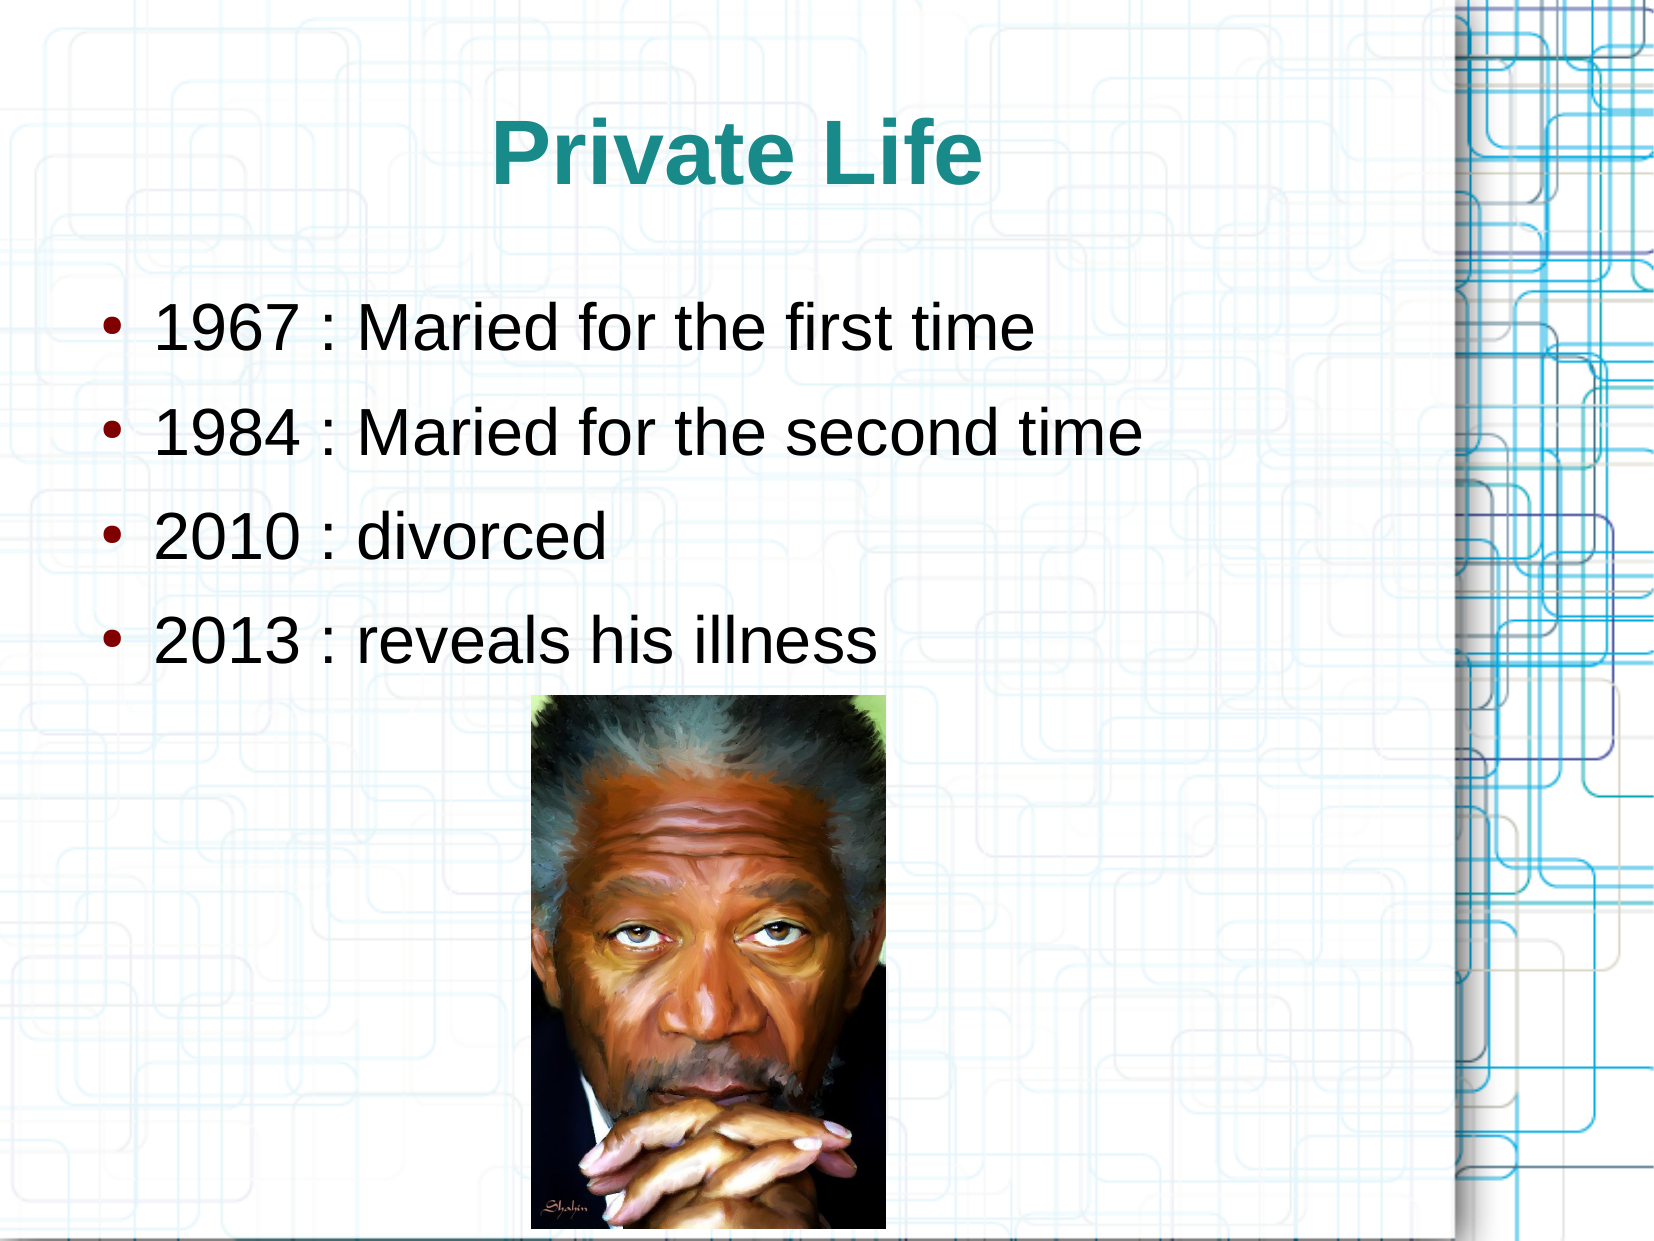

# Private Life
1967 : Maried for the first time
1984 : Maried for the second time
2010 : divorced
2013 : reveals his illness